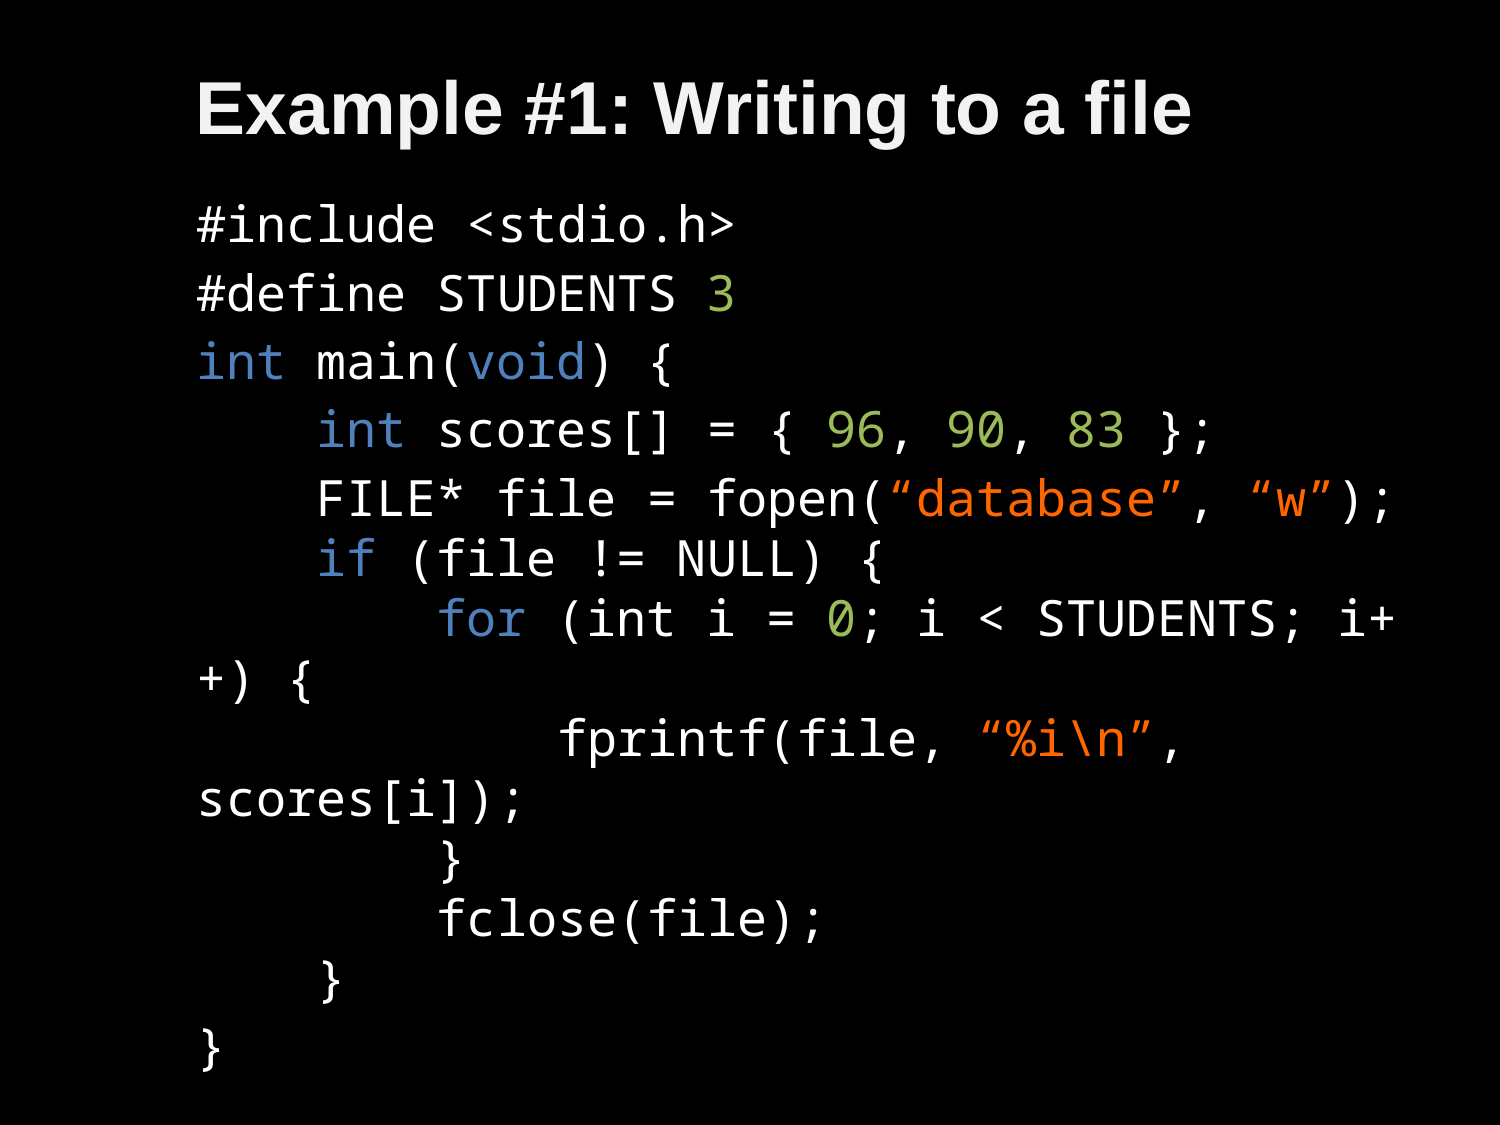

Example #1: Writing to a file
#include <stdio.h>
#define STUDENTS 3
int main(void) {
 int scores[] = { 96, 90, 83 };
 FILE* file = fopen(“database”, “w”);
 if (file != NULL) {
 for (int i = 0; i < STUDENTS; i++) {
 fprintf(file, “%i\n”, scores[i]);
 }
 fclose(file);
 }
}